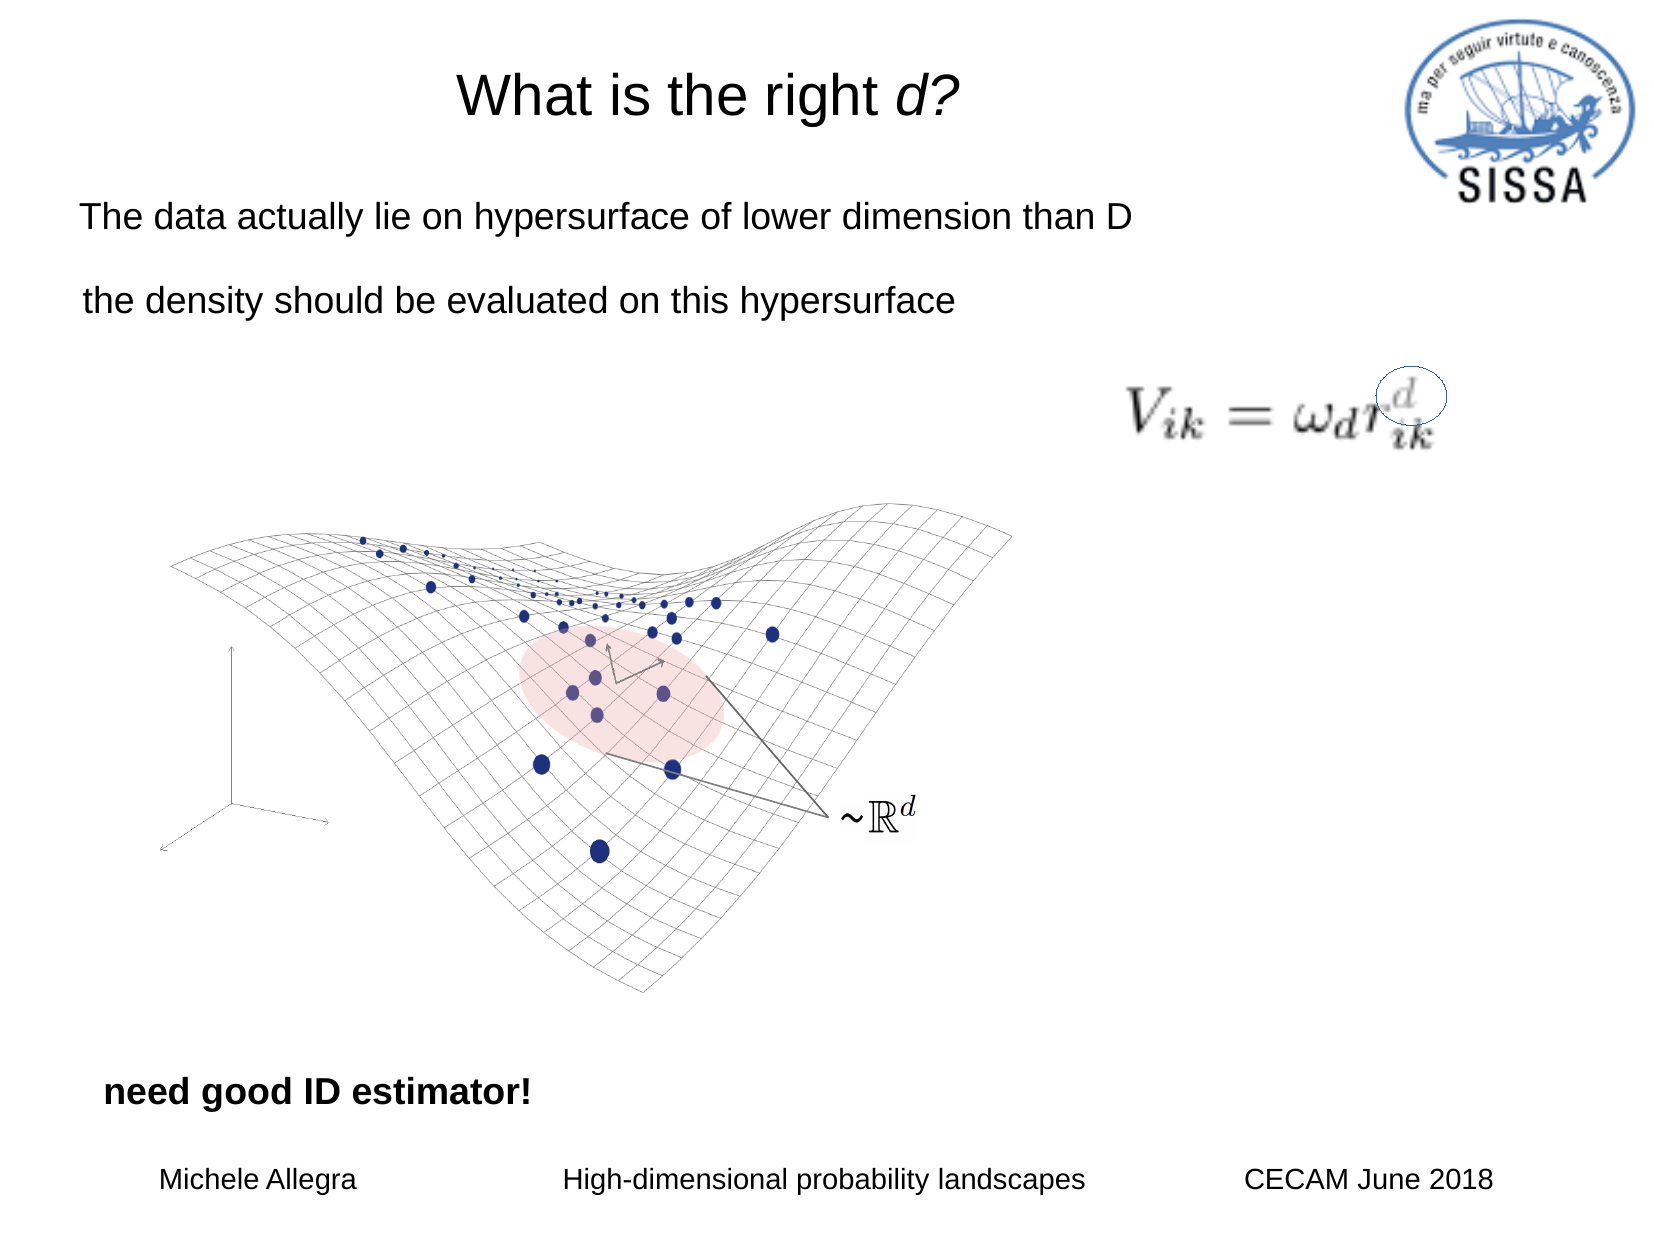

# What is the right d?
 The data actually lie on hypersurface of lower dimension than D
the density should be evaluated on this hypersurface
need good ID estimator!
Michele Allegra High-dimensional probability landscapes CECAM June 2018